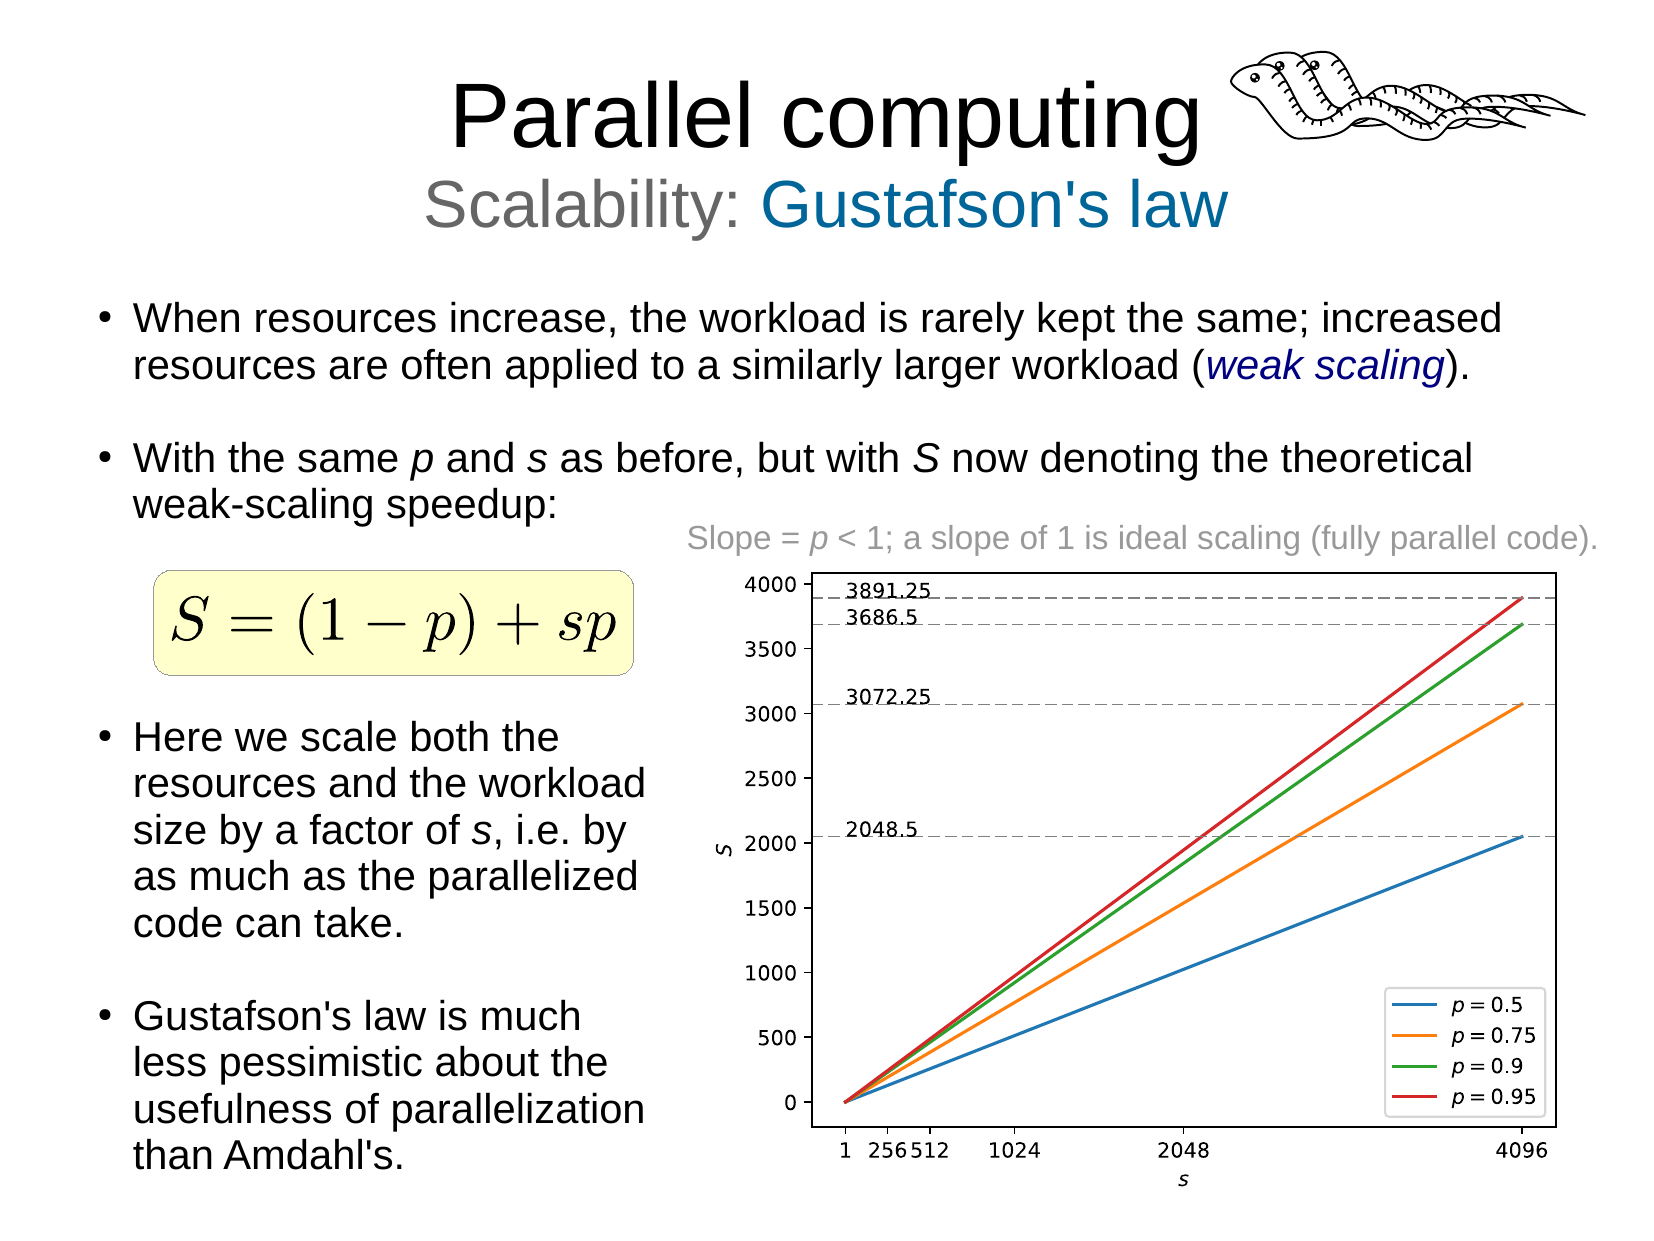

# Parallel computing Scalability: Gustafson's law
When resources increase, the workload is rarely kept the same; increased resources are often applied to a similarly larger workload (weak scaling).
With the same p and s as before, but with S now denoting the theoretical weak-scaling speedup:
Here we scale both the
resources and the workload
size by a factor of s, i.e. by
as much as the parallelized
code can take.
Gustafson's law is much
less pessimistic about the
usefulness of parallelization
than Amdahl's.
Slope = p < 1; a slope of 1 is ideal scaling (fully parallel code).